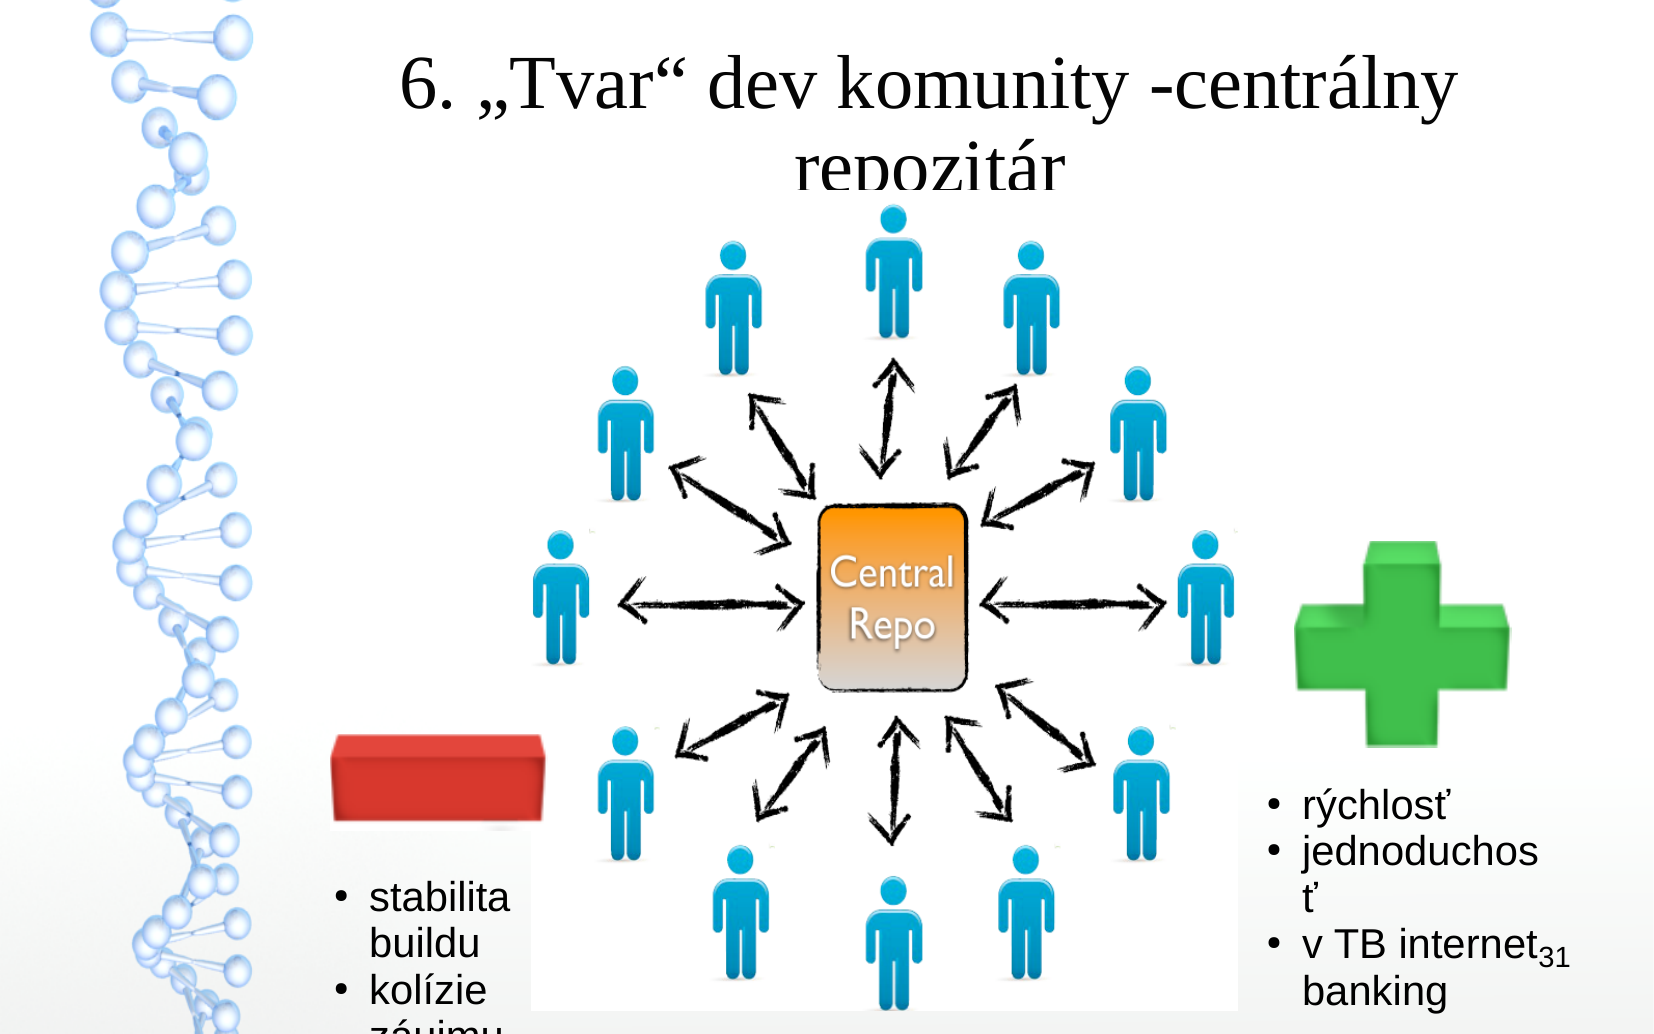

# 6. „Tvar“ dev komunity -centrálny repozitár
rýchlosť
jednoduchosť
v TB internet banking
stabilita buildu
kolízie záujmu
31